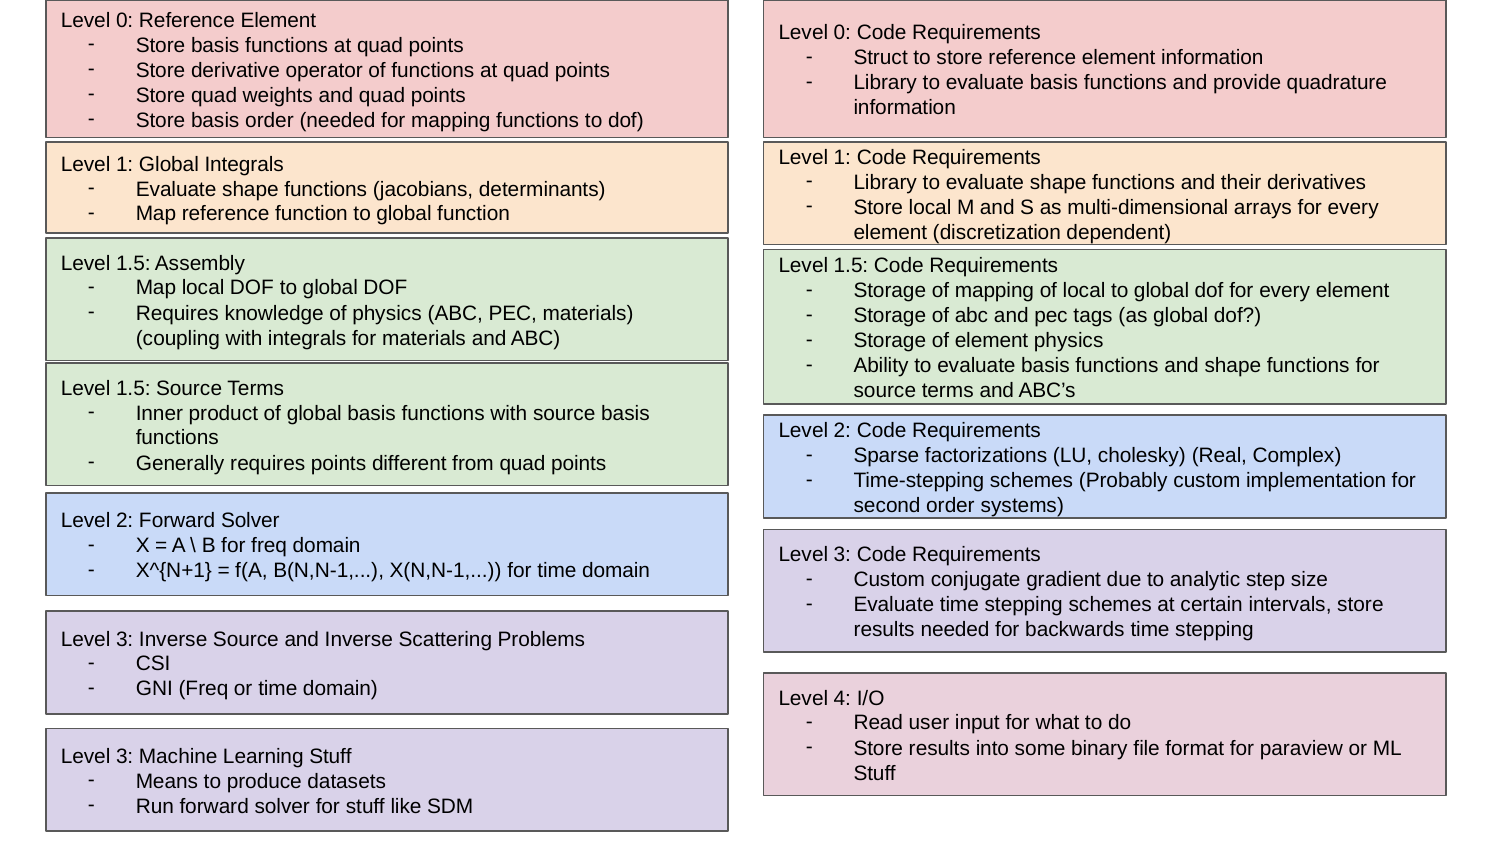

Level 0: Reference Element
Store basis functions at quad points
Store derivative operator of functions at quad points
Store quad weights and quad points
Store basis order (needed for mapping functions to dof)
Level 0: Code Requirements
Struct to store reference element information
Library to evaluate basis functions and provide quadrature information
Level 1: Global Integrals
Evaluate shape functions (jacobians, determinants)
Map reference function to global function
Level 1: Code Requirements
Library to evaluate shape functions and their derivatives
Store local M and S as multi-dimensional arrays for every element (discretization dependent)
Level 1.5: Assembly
Map local DOF to global DOF
Requires knowledge of physics (ABC, PEC, materials)(coupling with integrals for materials and ABC)
Level 1.5: Code Requirements
Storage of mapping of local to global dof for every element
Storage of abc and pec tags (as global dof?)
Storage of element physics
Ability to evaluate basis functions and shape functions for source terms and ABC’s
Level 1.5: Source Terms
Inner product of global basis functions with source basis functions
Generally requires points different from quad points
Level 2: Code Requirements
Sparse factorizations (LU, cholesky) (Real, Complex)
Time-stepping schemes (Probably custom implementation for second order systems)
Level 2: Forward Solver
X = A \ B for freq domain
X^{N+1} = f(A, B(N,N-1,...), X(N,N-1,...)) for time domain
Level 3: Code Requirements
Custom conjugate gradient due to analytic step size
Evaluate time stepping schemes at certain intervals, store results needed for backwards time stepping
Level 3: Inverse Source and Inverse Scattering Problems
CSI
GNI (Freq or time domain)
Level 4: I/O
Read user input for what to do
Store results into some binary file format for paraview or ML Stuff
Level 3: Machine Learning Stuff
Means to produce datasets
Run forward solver for stuff like SDM